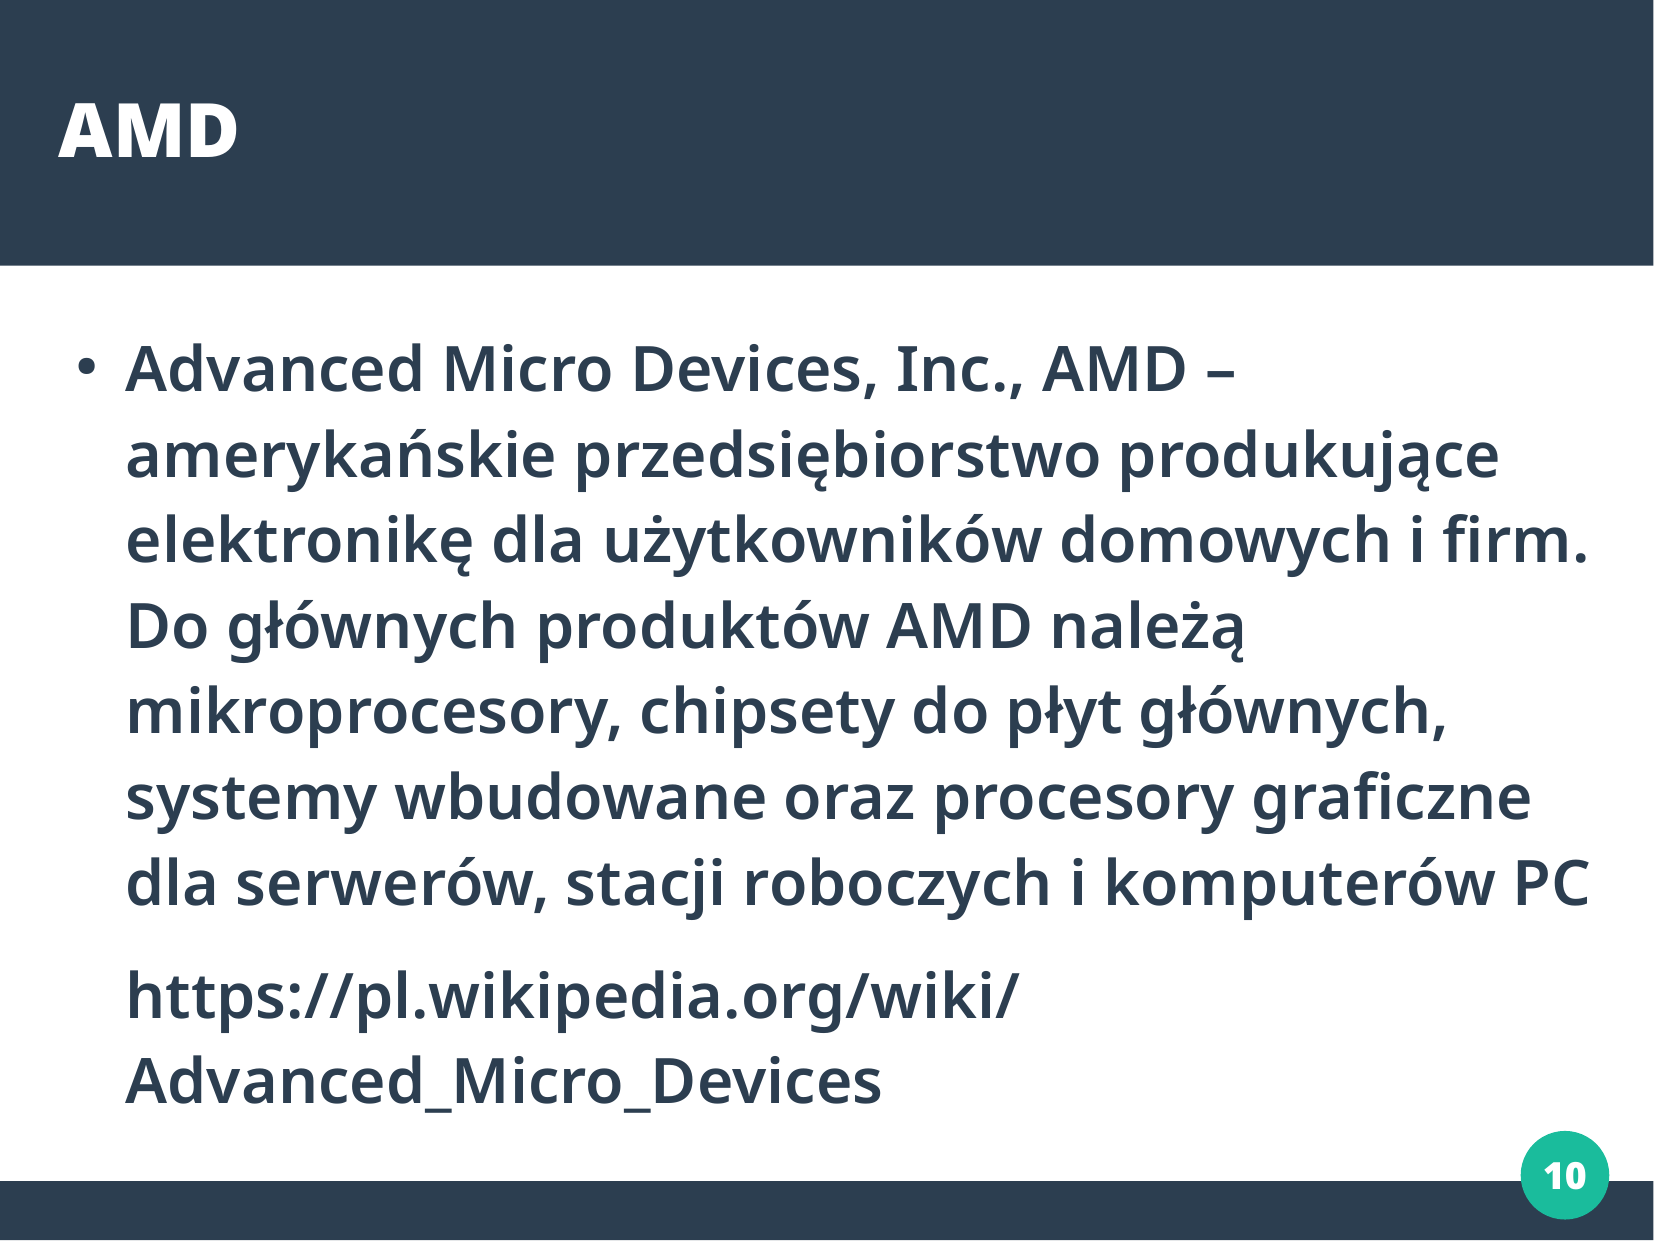

# AMD
Advanced Micro Devices, Inc., AMD – amerykańskie przedsiębiorstwo produkujące elektronikę dla użytkowników domowych i firm. Do głównych produktów AMD należą mikroprocesory, chipsety do płyt głównych, systemy wbudowane oraz procesory graficzne dla serwerów, stacji roboczych i komputerów PC
https://pl.wikipedia.org/wiki/Advanced_Micro_Devices
10